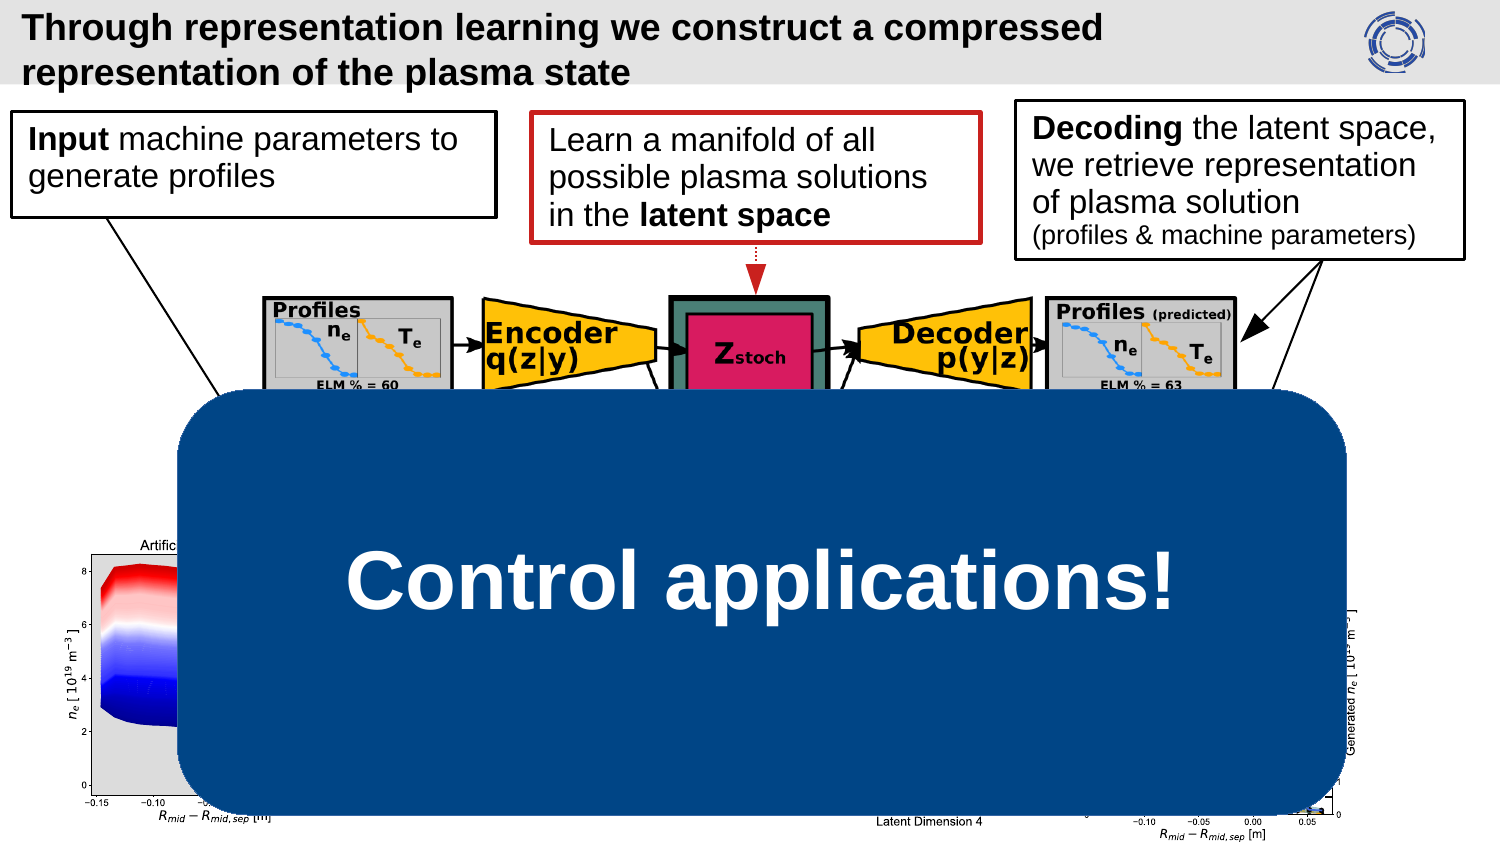

# Through representation learning we construct a compressed representation of the plasma state
Decoding the latent space, we retrieve representation of plasma solution
(profiles & machine parameters)
Input machine parameters to
generate profiles
Learn a manifold of all possible plasma solutions in the latent space
Control applications!